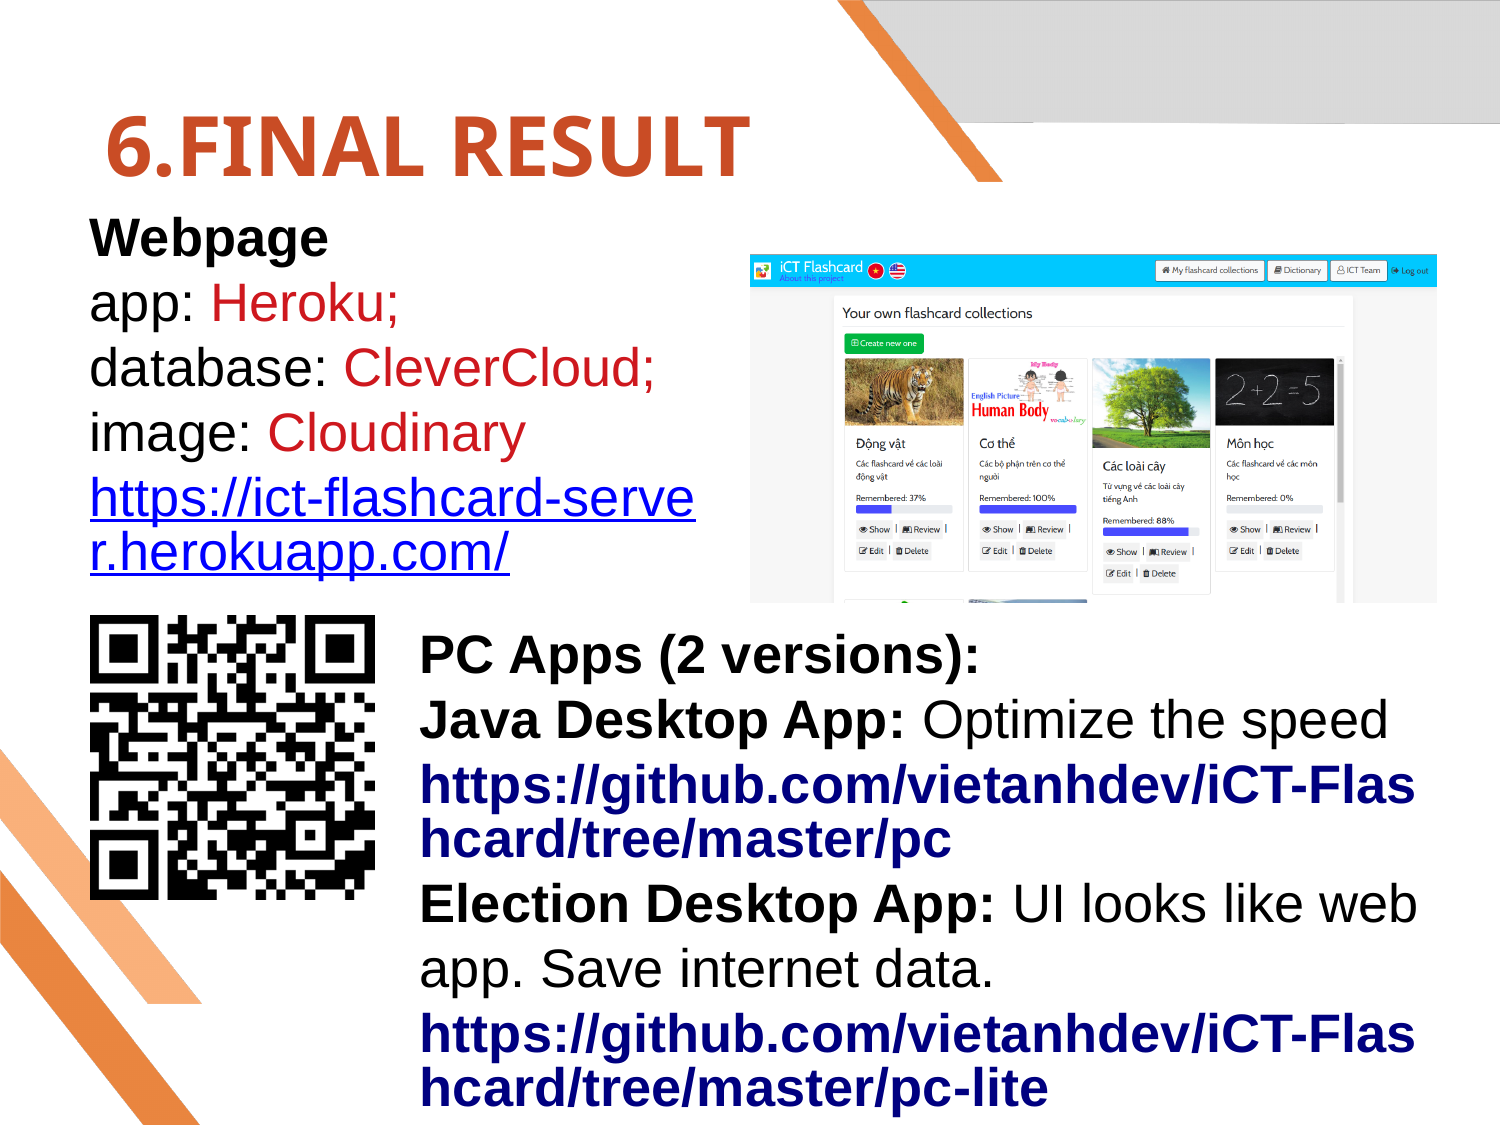

6.FINAL RESULT
Webpage
app: Heroku;
database: CleverCloud;
image: Cloudinary https://ict-flashcard-server.herokuapp.com/
PC Apps (2 versions):
Java Desktop App: Optimize the speed
https://github.com/vietanhdev/iCT-Flashcard/tree/master/pc
Election Desktop App: UI looks like web app. Save internet data.
https://github.com/vietanhdev/iCT-Flashcard/tree/master/pc-lite